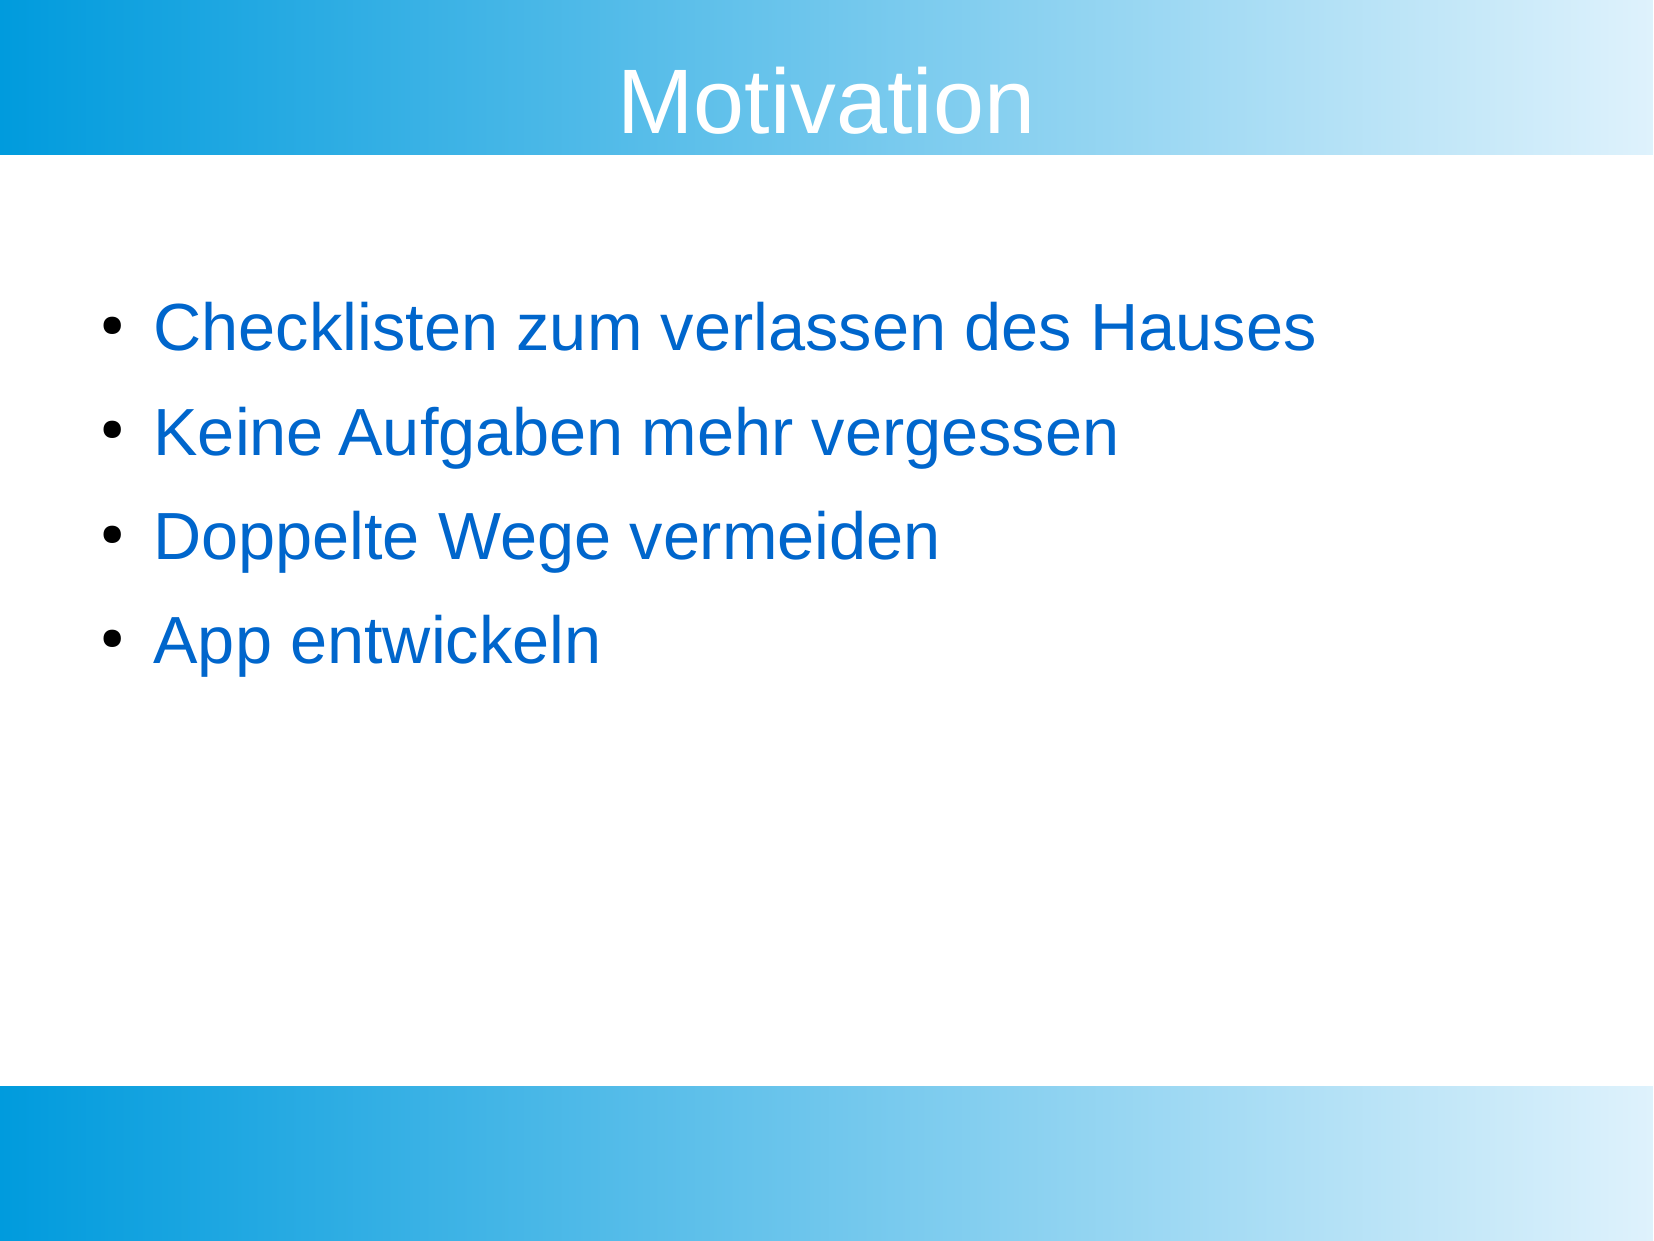

# Motivation
Checklisten zum verlassen des Hauses
Keine Aufgaben mehr vergessen
Doppelte Wege vermeiden
App entwickeln